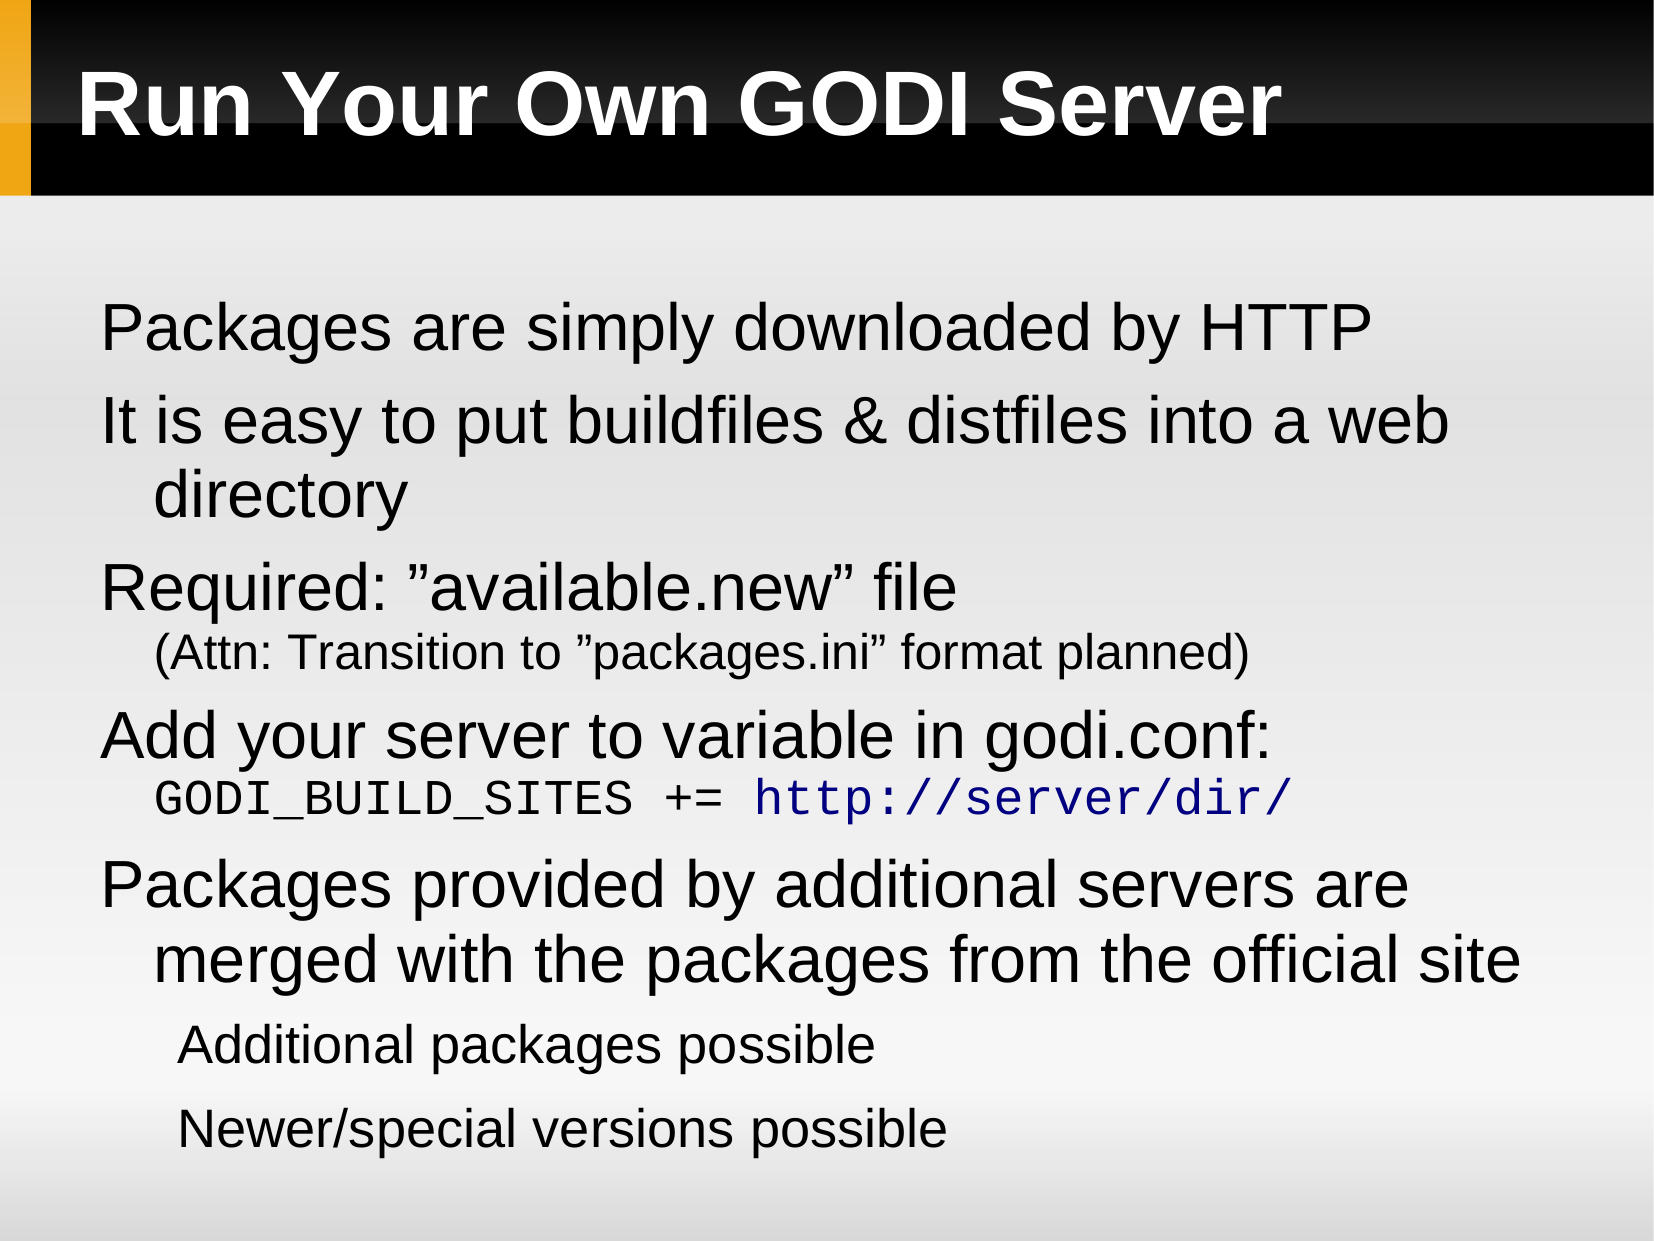

# Run Your Own GODI Server
Packages are simply downloaded by HTTP
It is easy to put buildfiles & distfiles into a web directory
Required: ”available.new” file
(Attn: Transition to ”packages.ini” format planned)
Add your server to variable in godi.conf:
GODI_BUILD_SITES += http://server/dir/
Packages provided by additional servers are merged with the packages from the official site
Additional packages possible
Newer/special versions possible